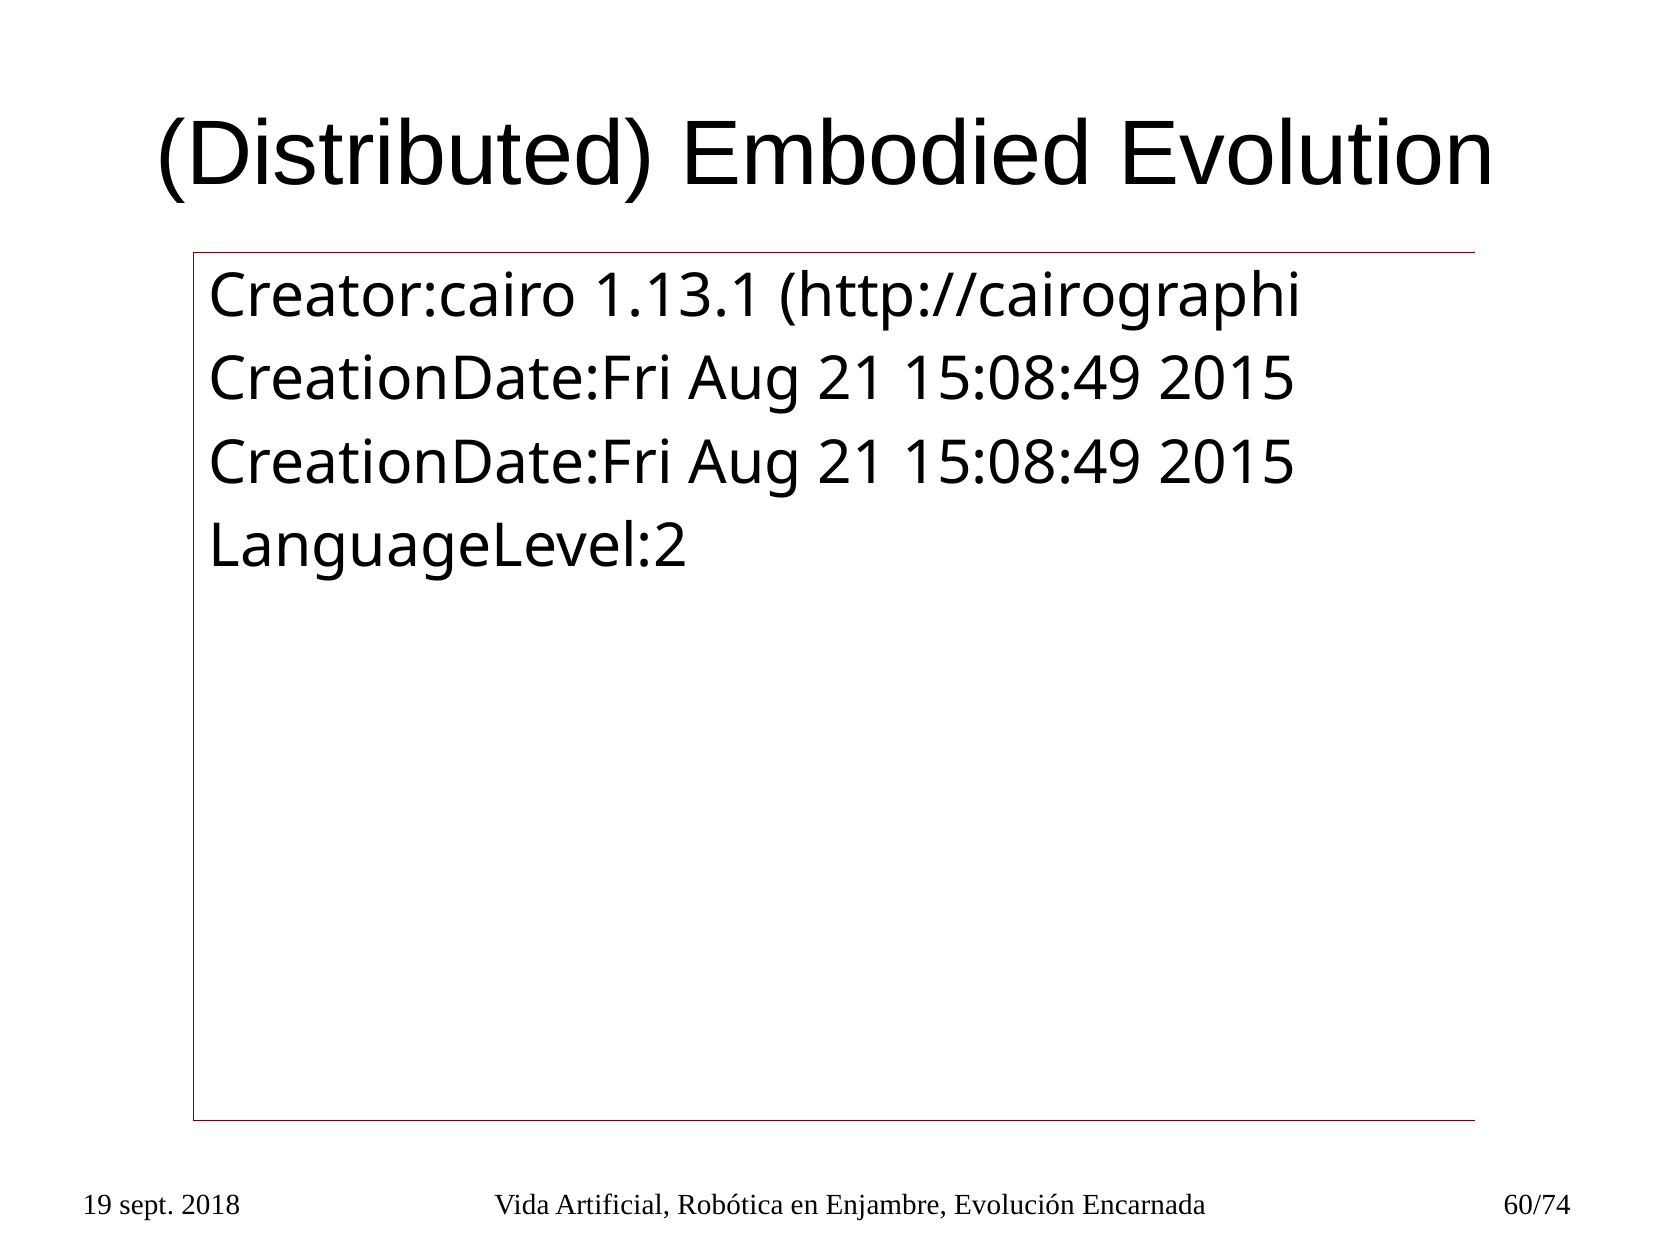

# (Distributed) Embodied Evolution
19 sept. 2018
Vida Artificial, Robótica en Enjambre, Evolución Encarnada
60